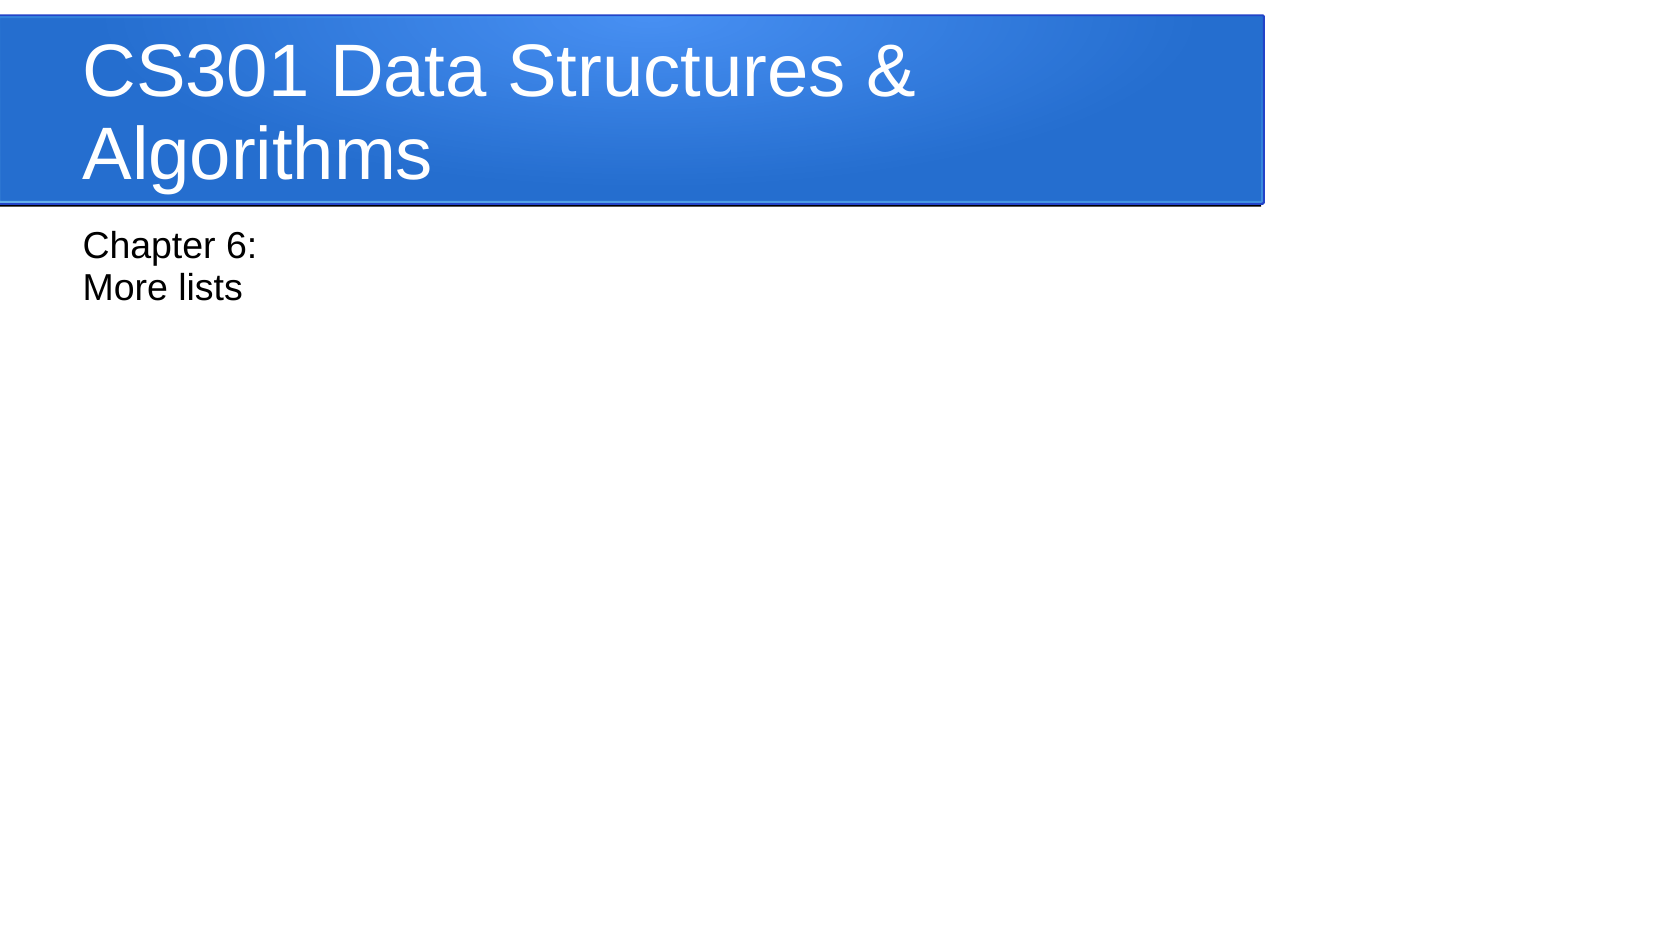

# CS301 Data Structures & Algorithms
Chapter 6:
More lists